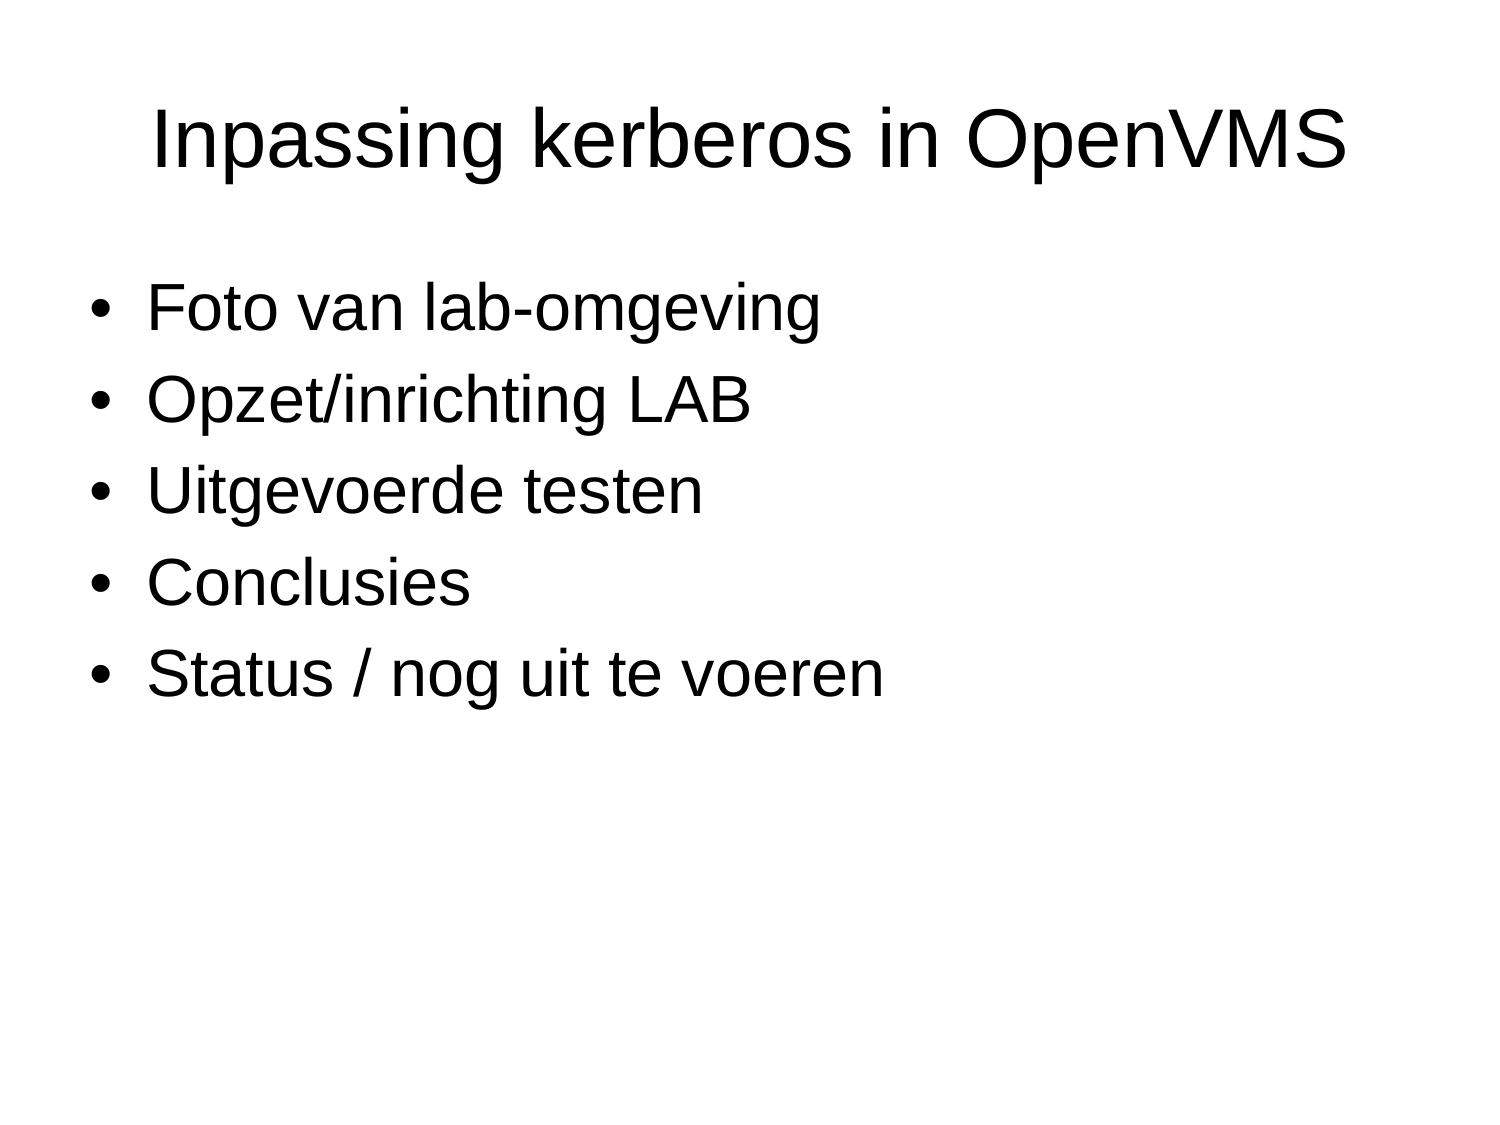

# Inpassing kerberos in OpenVMS
Foto van lab-omgeving
Opzet/inrichting LAB
Uitgevoerde testen
Conclusies
Status / nog uit te voeren